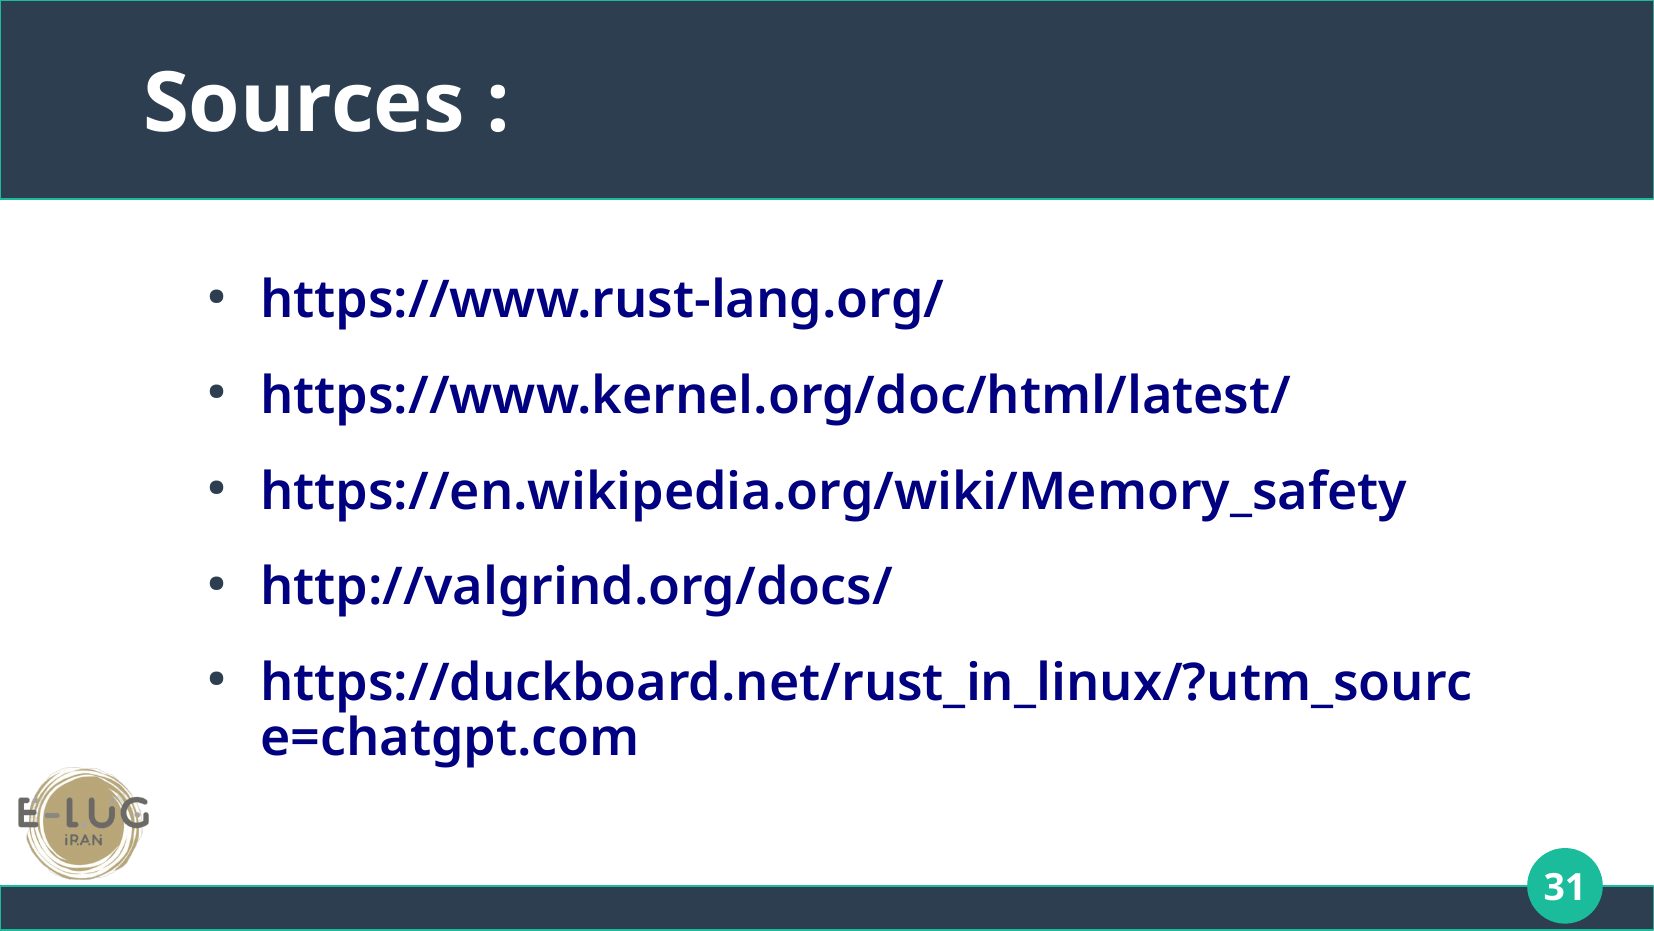

# Sources :
https://www.rust-lang.org/
https://www.kernel.org/doc/html/latest/
https://en.wikipedia.org/wiki/Memory_safety
http://valgrind.org/docs/
https://duckboard.net/rust_in_linux/?utm_source=chatgpt.com
31